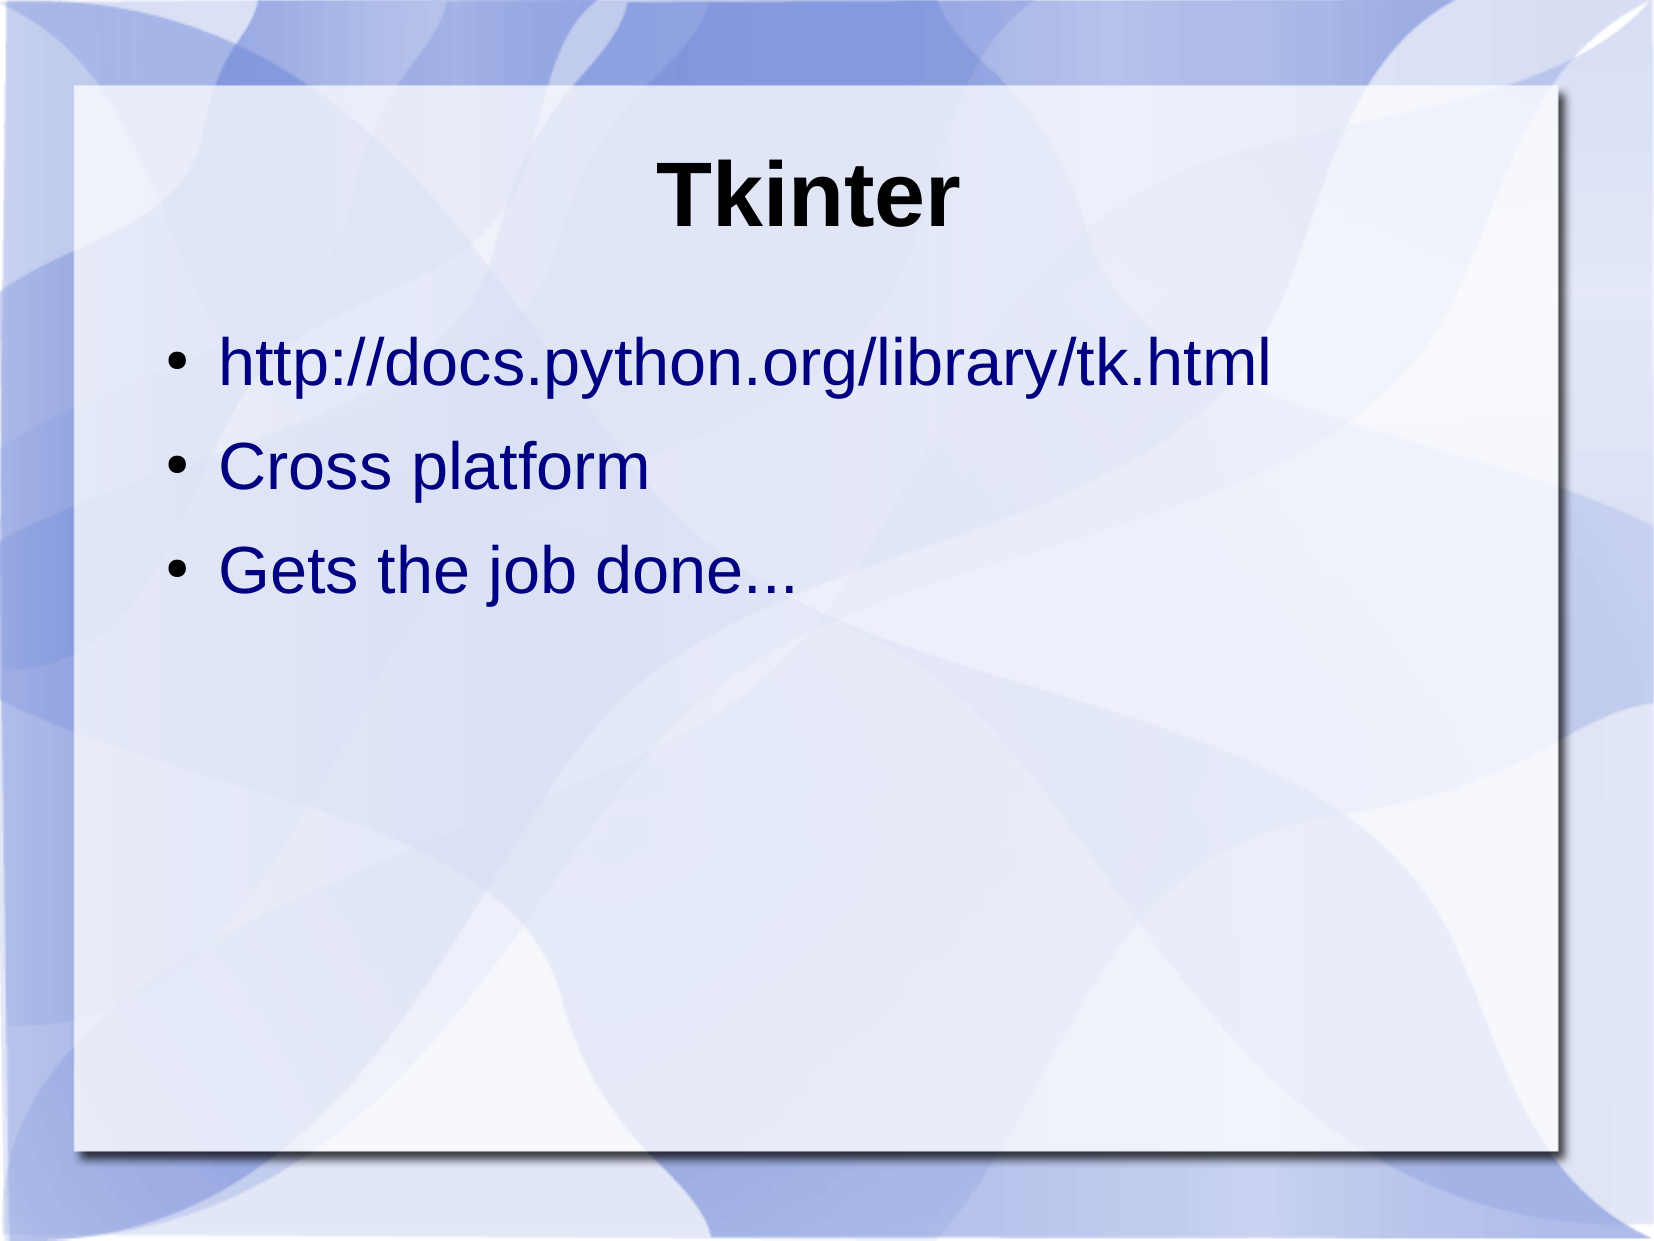

# Tkinter
http://docs.python.org/library/tk.html
Cross platform
Gets the job done...